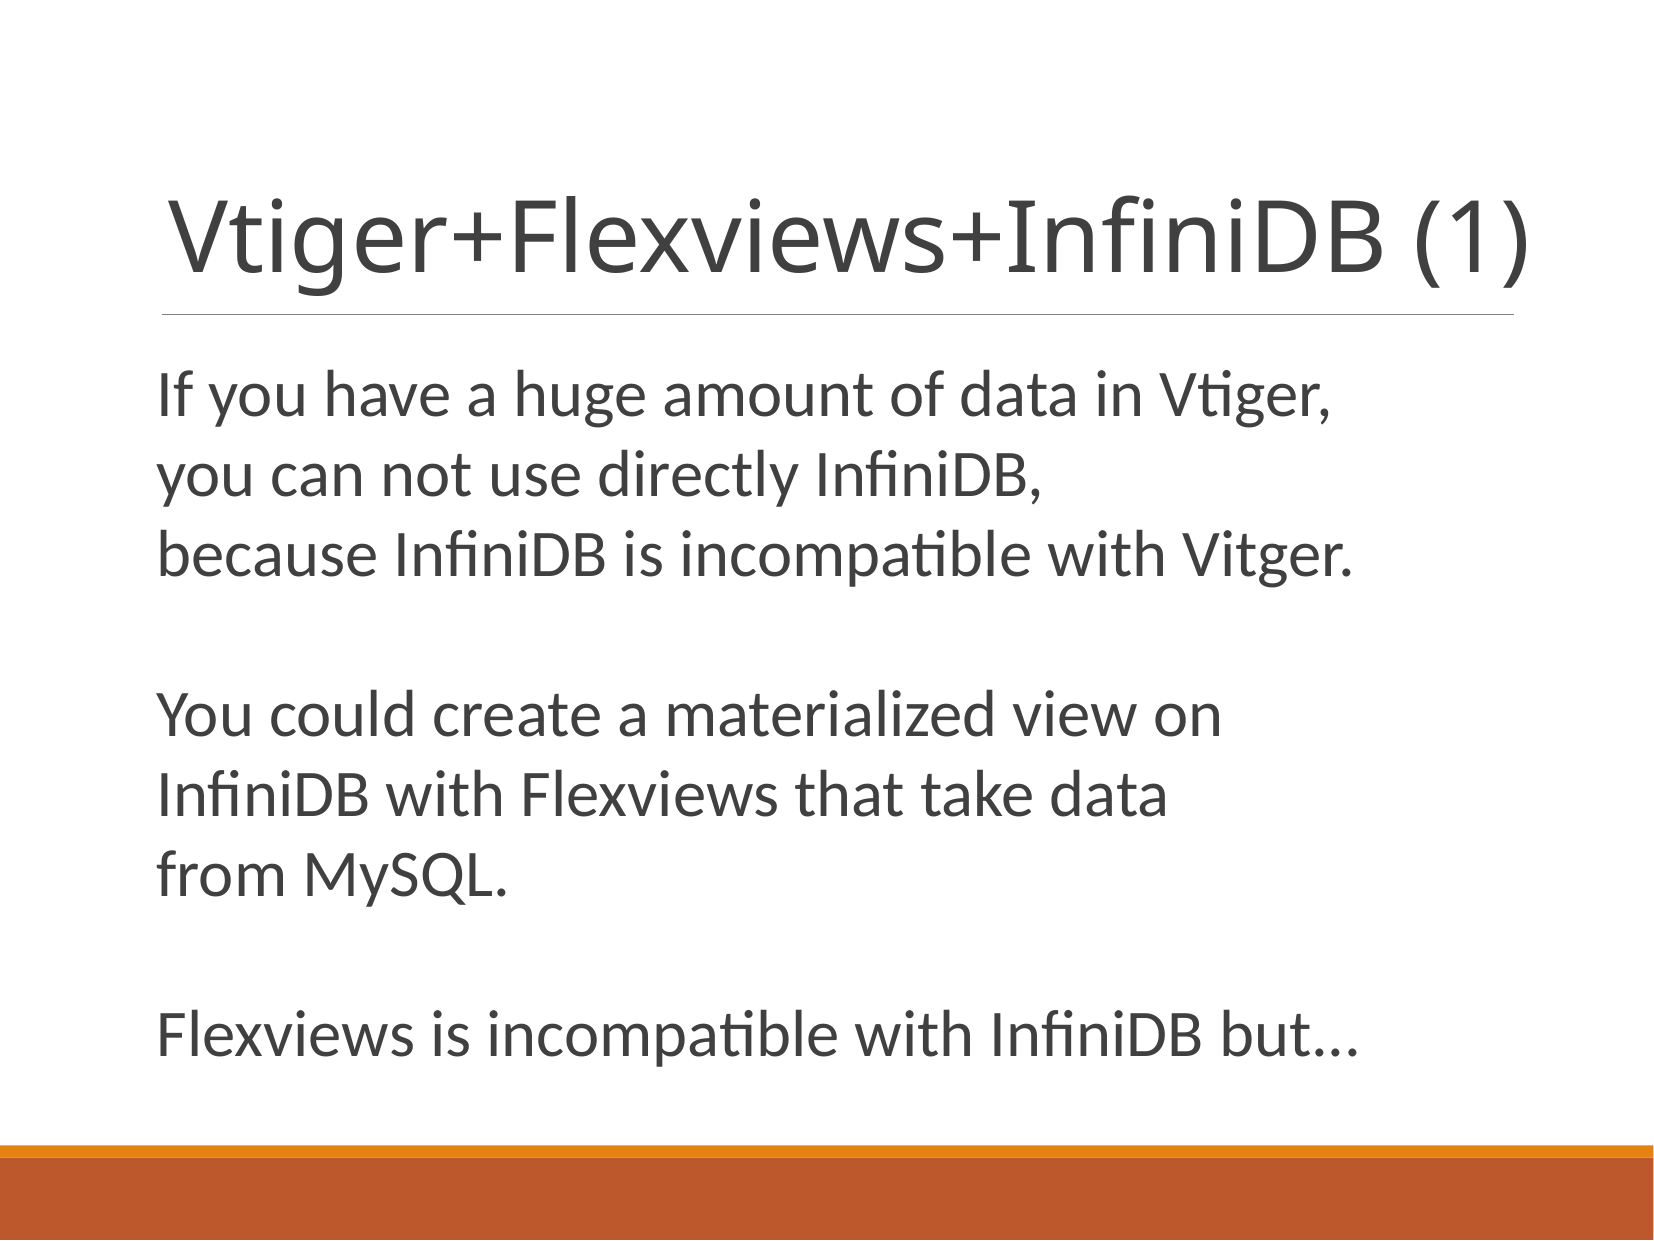

Vtiger+Flexviews+InfiniDB (1)
If you have a huge amount of data in Vtiger,
you can not use directly InfiniDB,
because InfiniDB is incompatible with Vitger.
You could create a materialized view on
InfiniDB with Flexviews that take data
from MySQL.
Flexviews is incompatible with InfiniDB but...